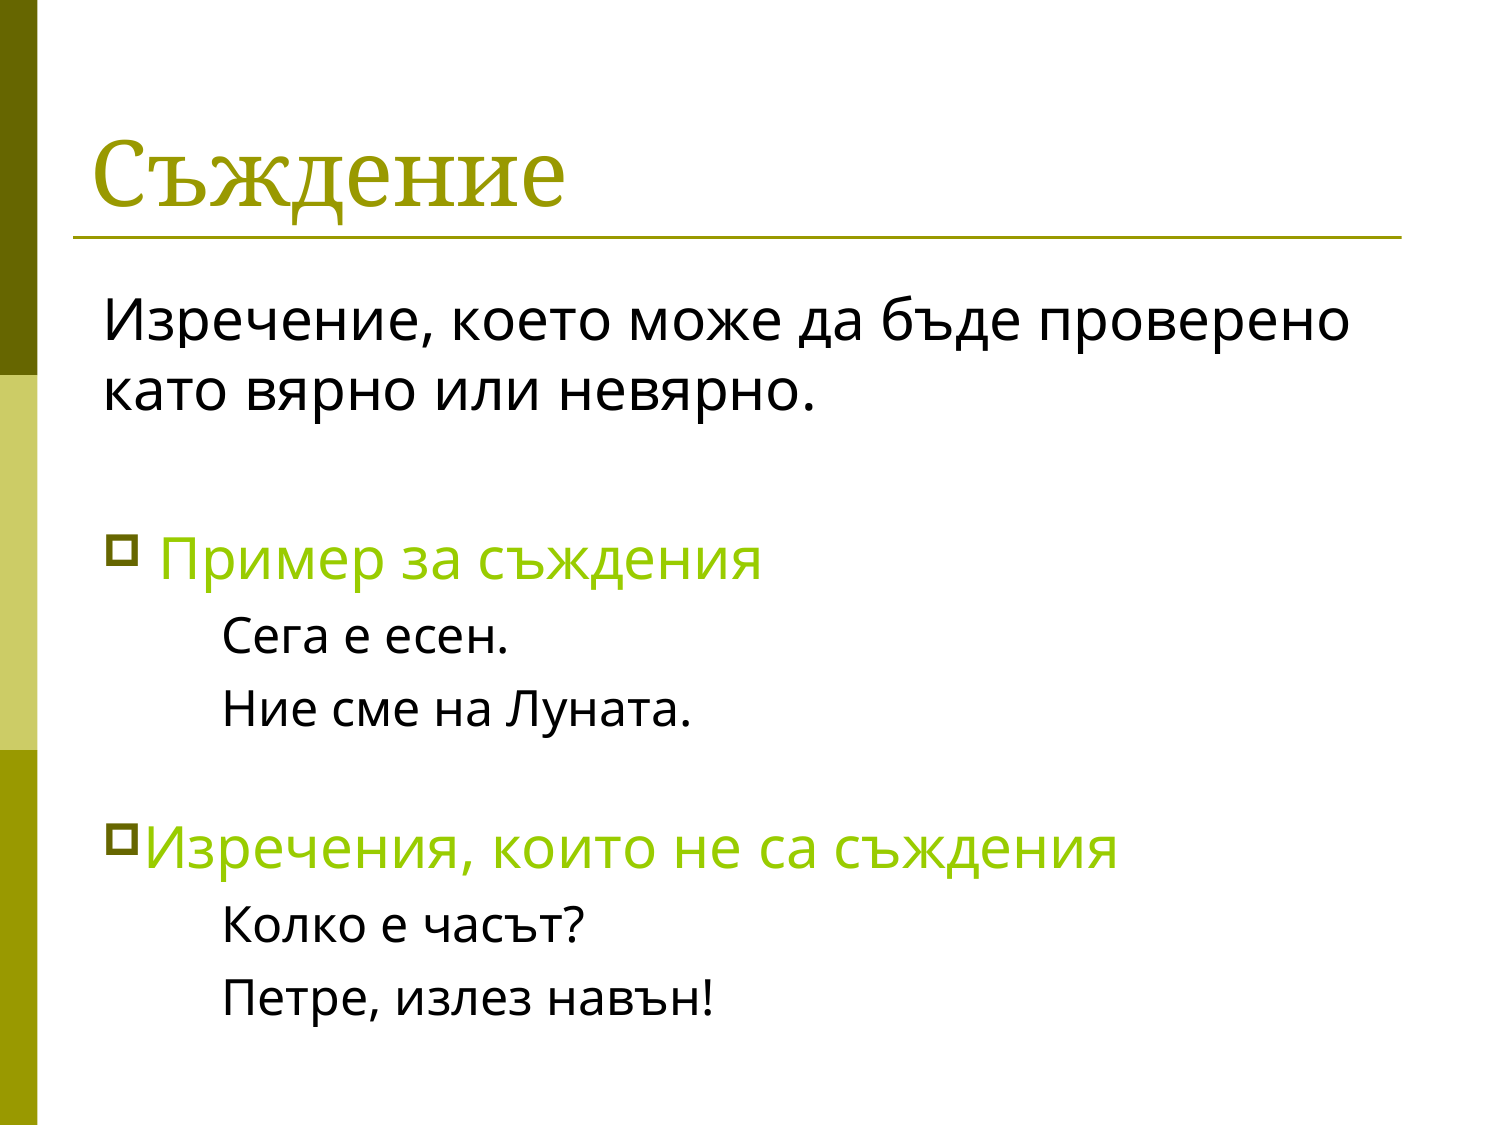

# Съждение
Изречение, което може да бъде проверено като вярно или невярно.
 Пример за съждения
Сега е есен.
Ние сме на Луната.
Изречения, които не са съждения
Колко е часът?
Петре, излез навън!